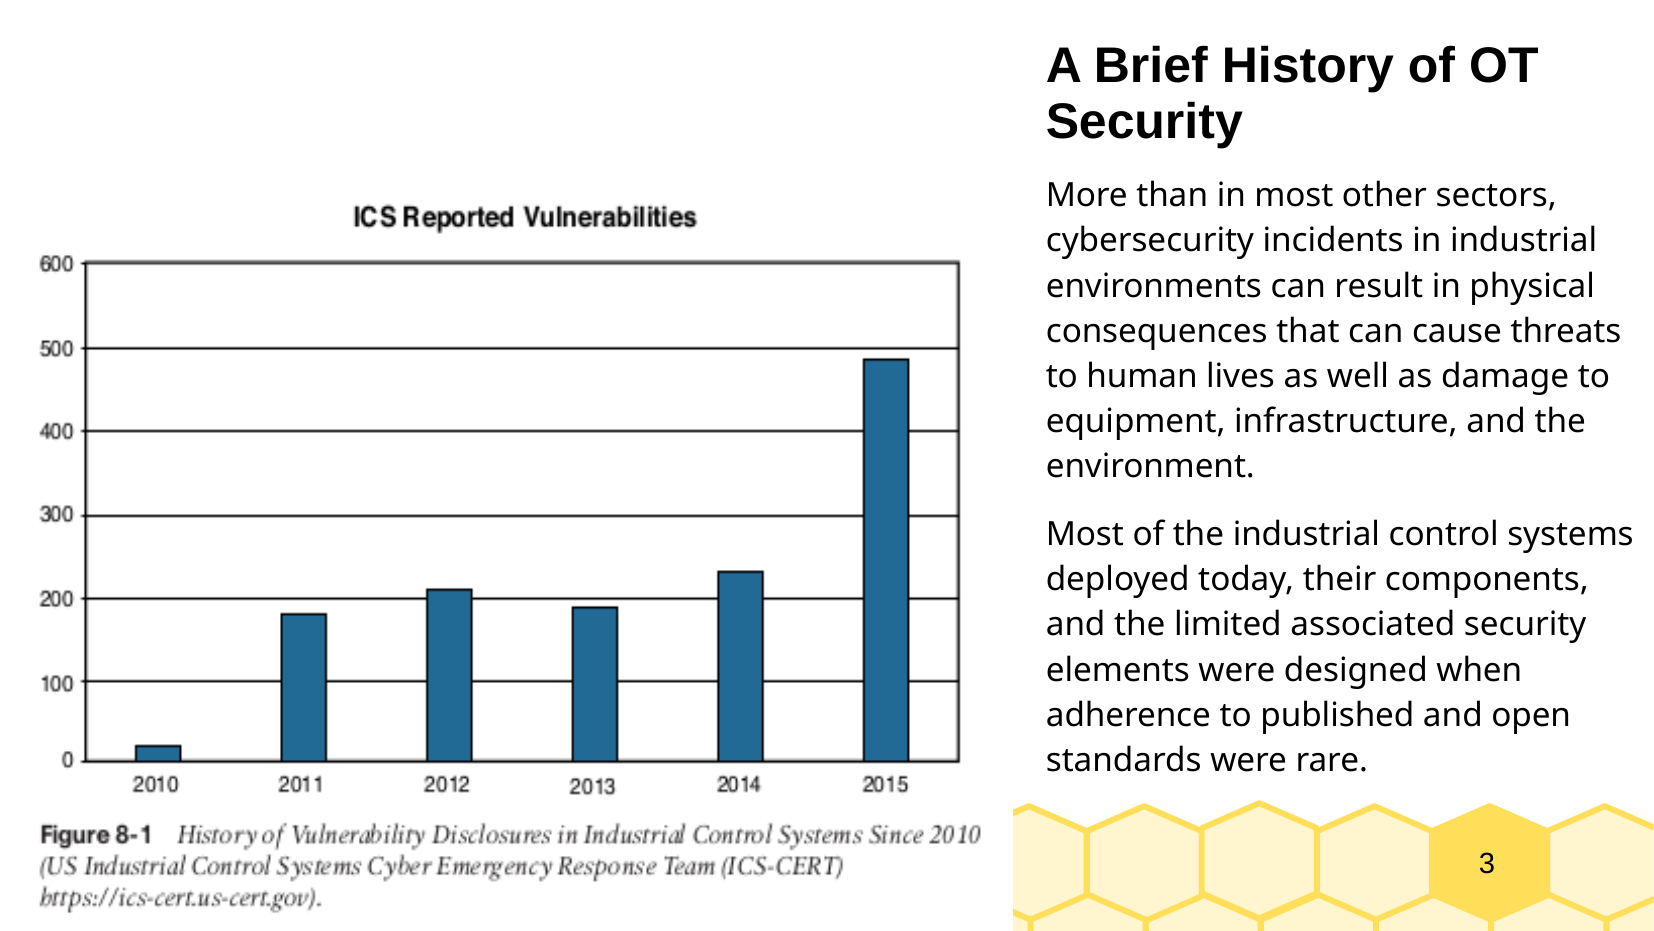

# A Brief History of OT Security
More than in most other sectors, cybersecurity incidents in industrial environments can result in physical consequences that can cause threats to human lives as well as damage to equipment, infrastructure, and the environment.
Most of the industrial control systems deployed today, their components, and the limited associated security elements were designed when adherence to published and open standards were rare.